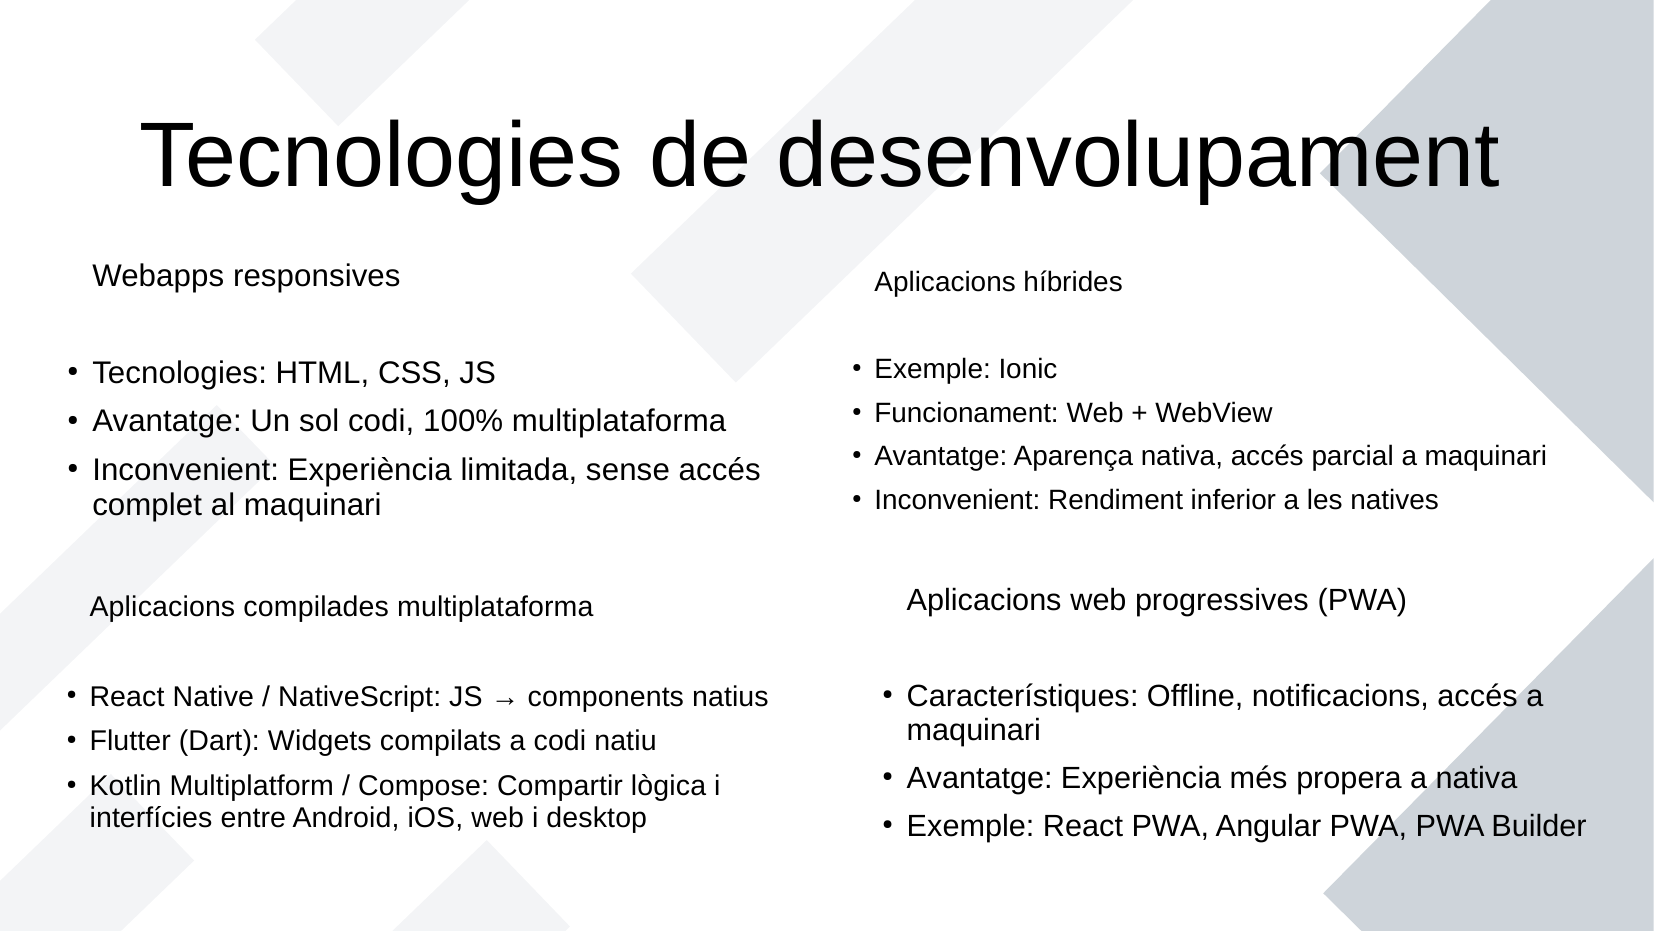

# Tecnologies de desenvolupament
Webapps responsives
Tecnologies: HTML, CSS, JS
Avantatge: Un sol codi, 100% multiplataforma
Inconvenient: Experiència limitada, sense accés complet al maquinari
Aplicacions híbrides
Exemple: Ionic
Funcionament: Web + WebView
Avantatge: Aparença nativa, accés parcial a maquinari
Inconvenient: Rendiment inferior a les natives
Aplicacions web progressives (PWA)
Característiques: Offline, notificacions, accés a maquinari
Avantatge: Experiència més propera a nativa
Exemple: React PWA, Angular PWA, PWA Builder
Aplicacions compilades multiplataforma
React Native / NativeScript: JS → components natius
Flutter (Dart): Widgets compilats a codi natiu
Kotlin Multiplatform / Compose: Compartir lògica i interfícies entre Android, iOS, web i desktop